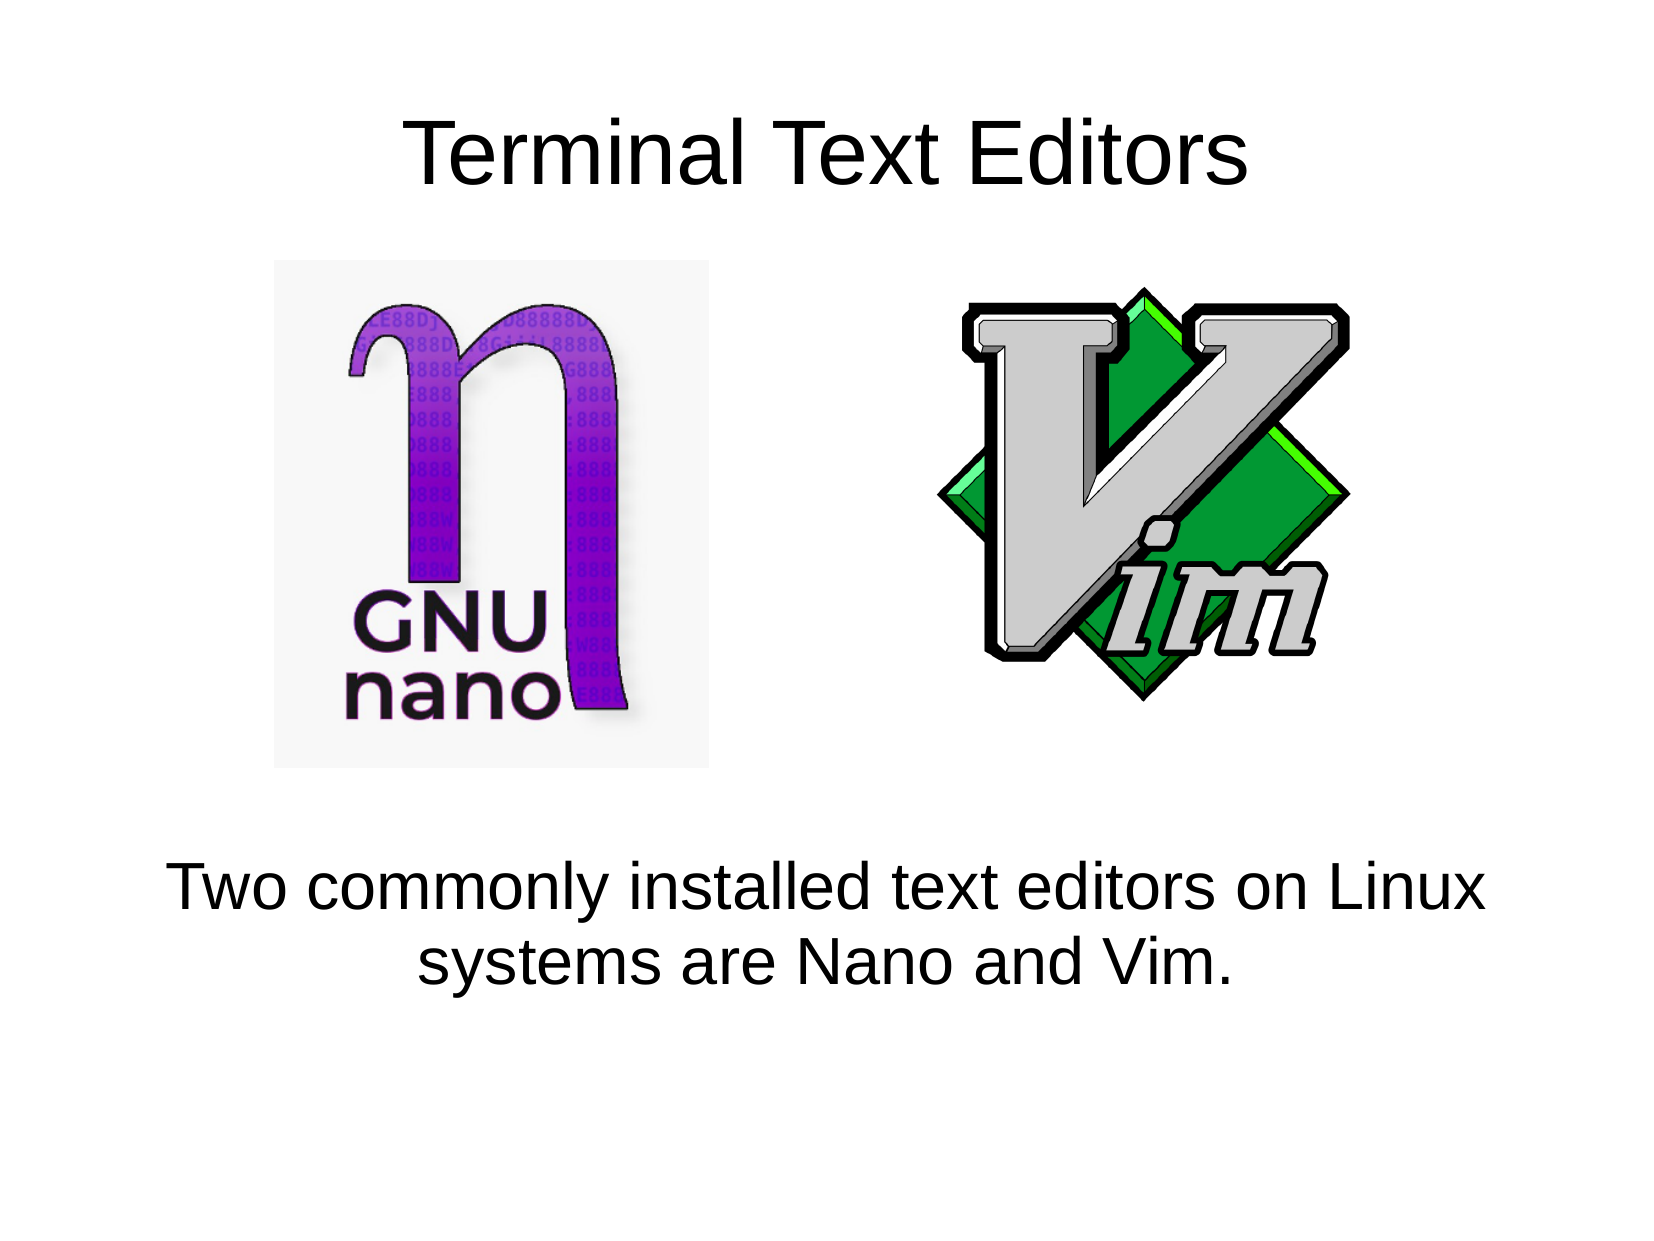

# Terminal Text Editors
Two commonly installed text editors on Linux systems are Nano and Vim.